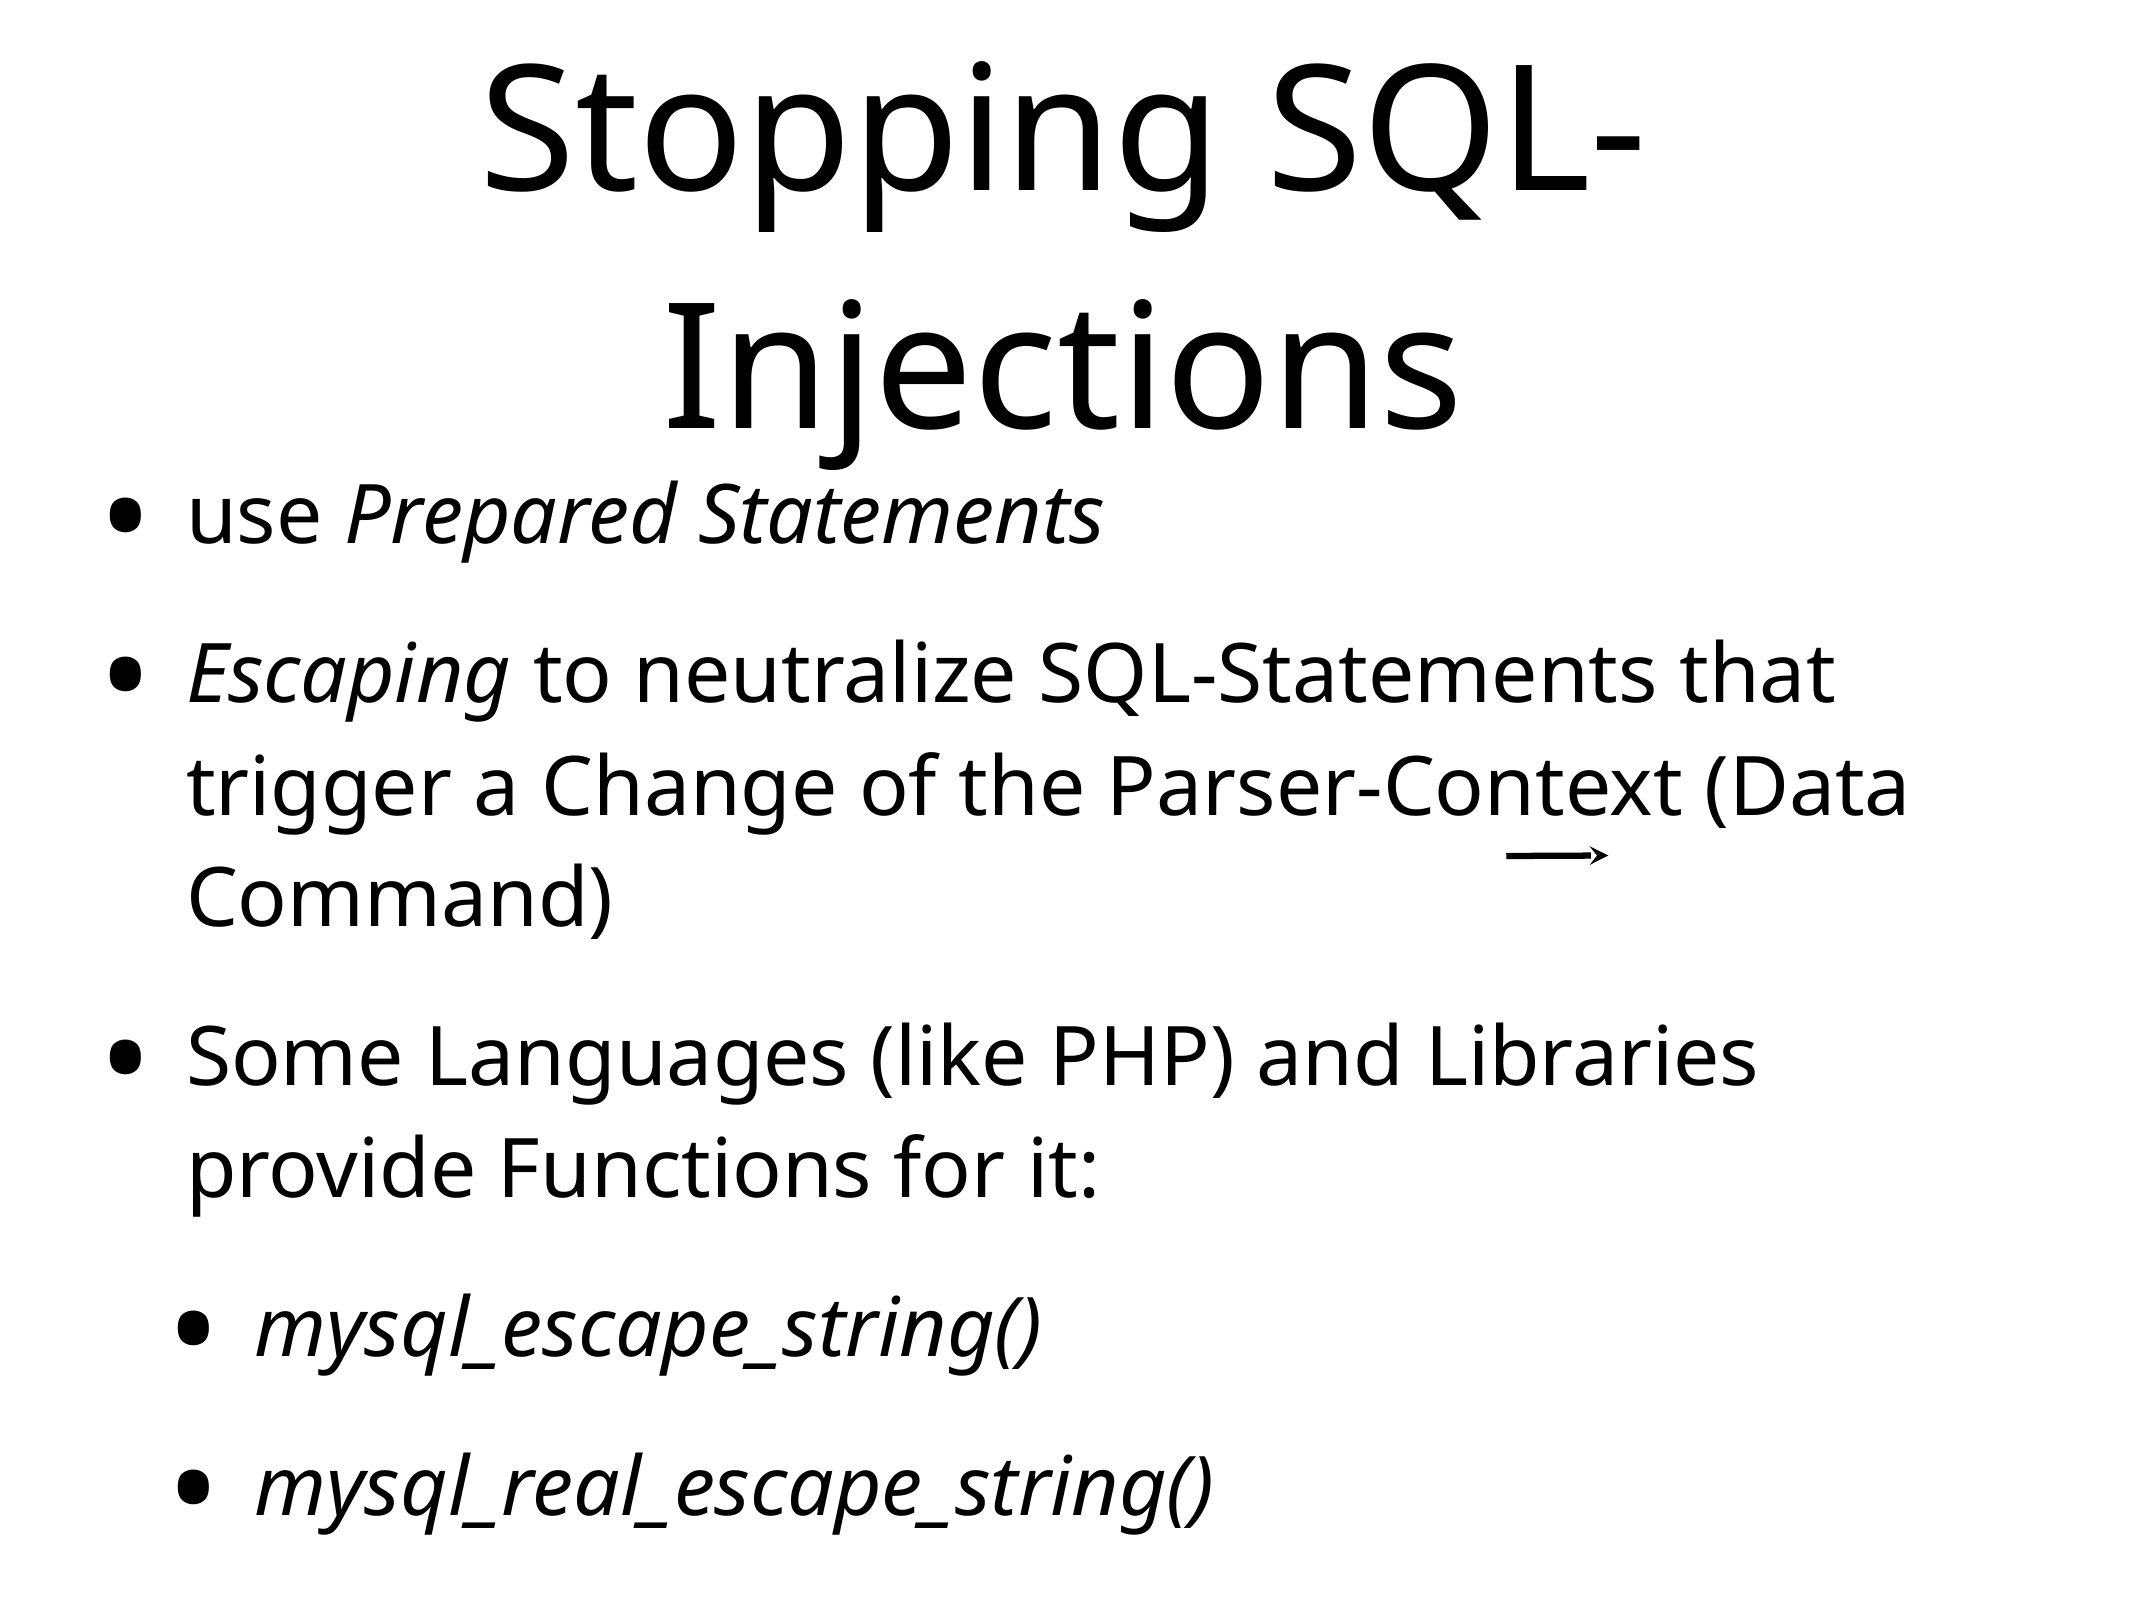

# Stopping SQL-Injections
use Prepared Statements
Escaping to neutralize SQL-Statements that trigger a Change of the Parser-Context (Data Command)
Some Languages (like PHP) and Libraries provide Functions for it:
mysql_escape_string()
mysql_real_escape_string()